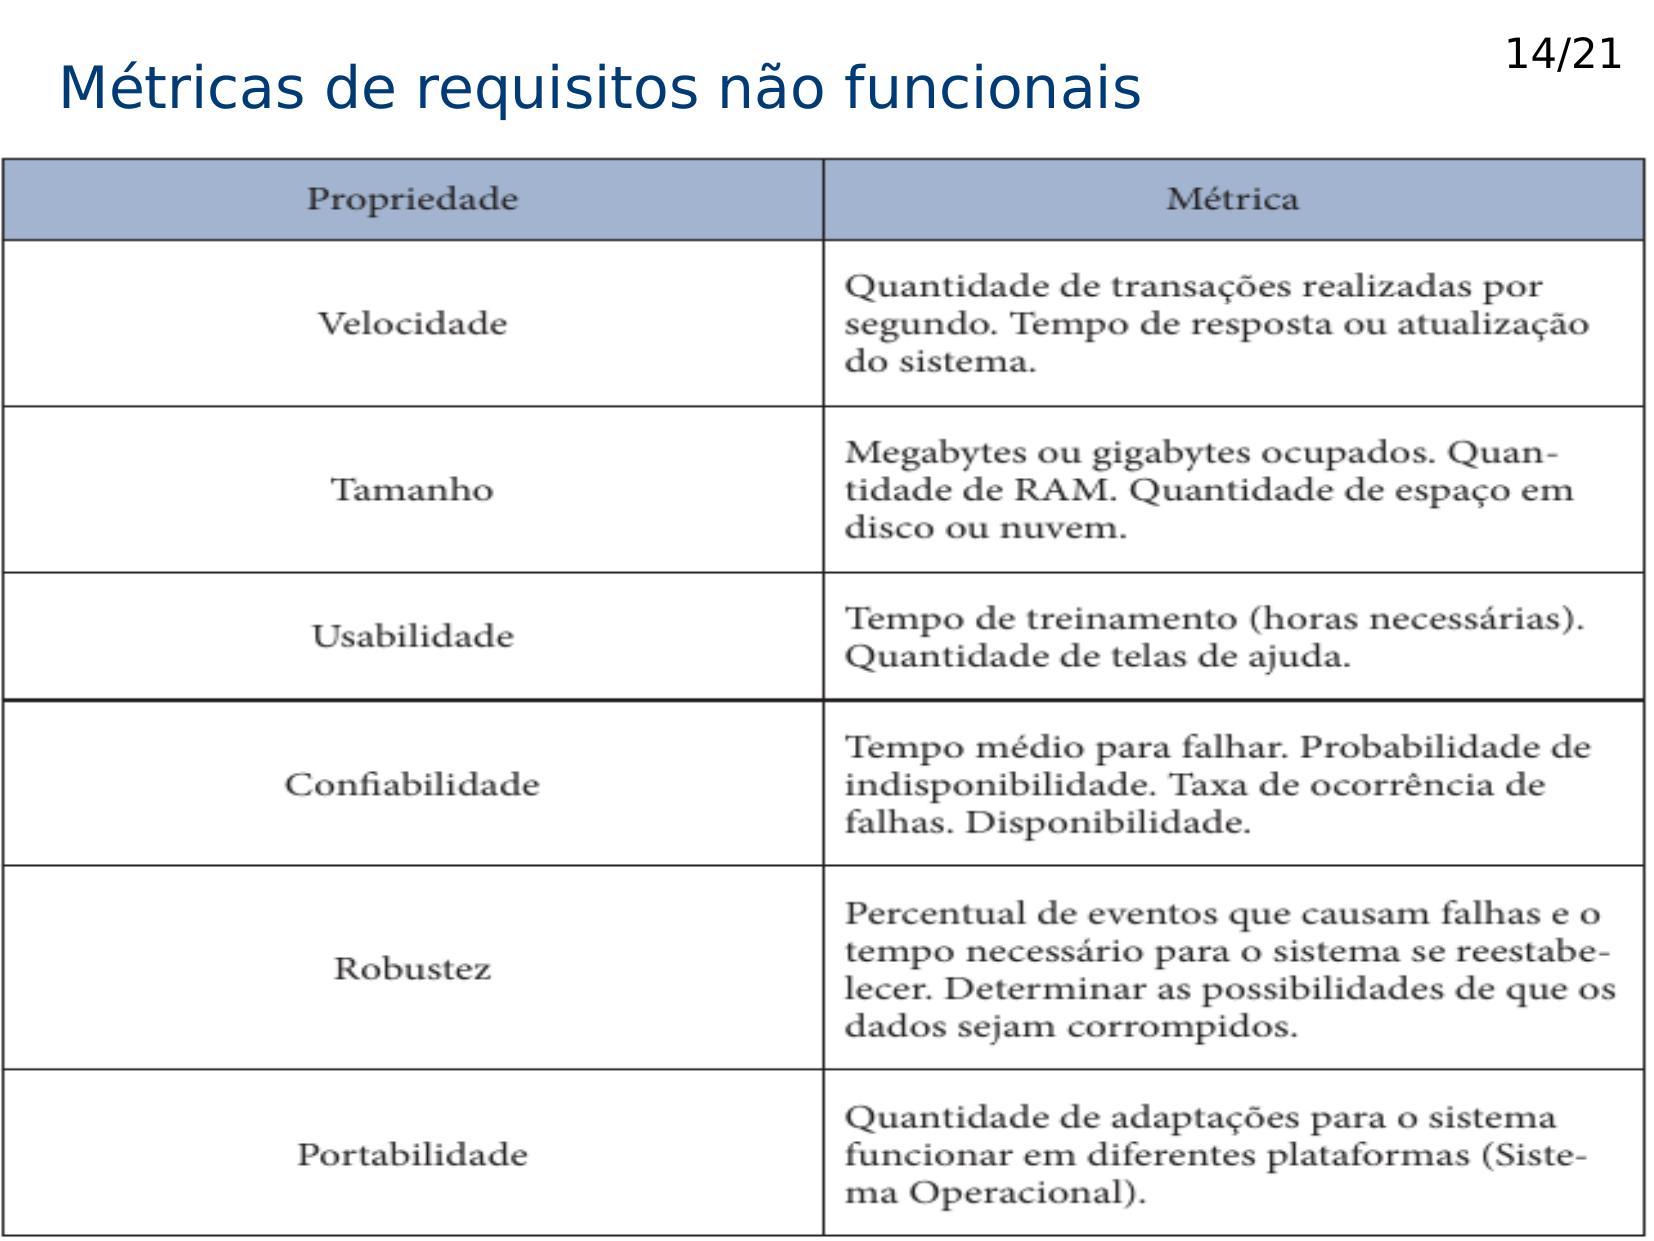

# Métricas de requisitos não funcionais
14